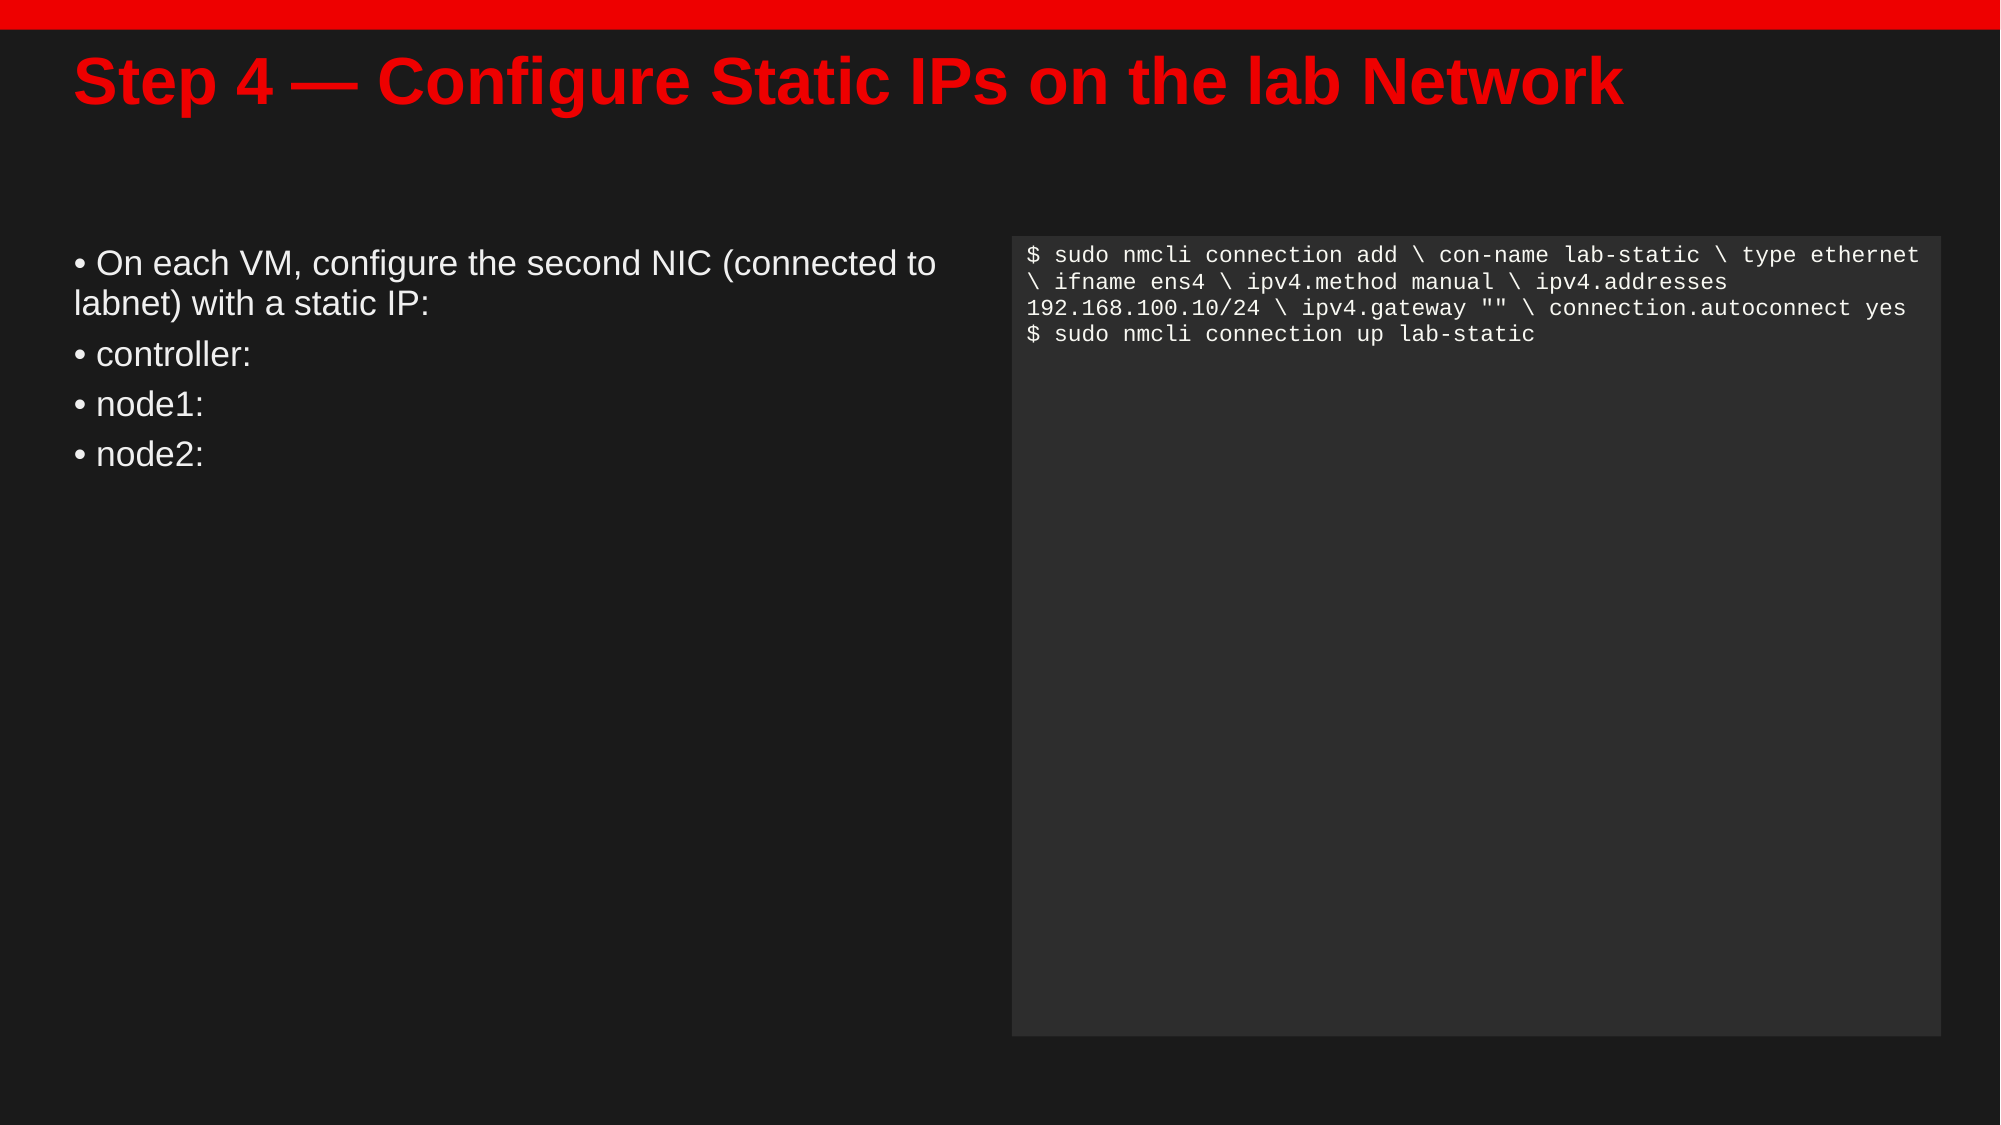

Step 4 — Configure Static IPs on the lab Network
• On each VM, configure the second NIC (connected to labnet) with a static IP:
• controller:
• node1:
• node2:
$ sudo nmcli connection add \ con-name lab-static \ type ethernet \ ifname ens4 \ ipv4.method manual \ ipv4.addresses 192.168.100.10/24 \ ipv4.gateway "" \ connection.autoconnect yes $ sudo nmcli connection up lab-static